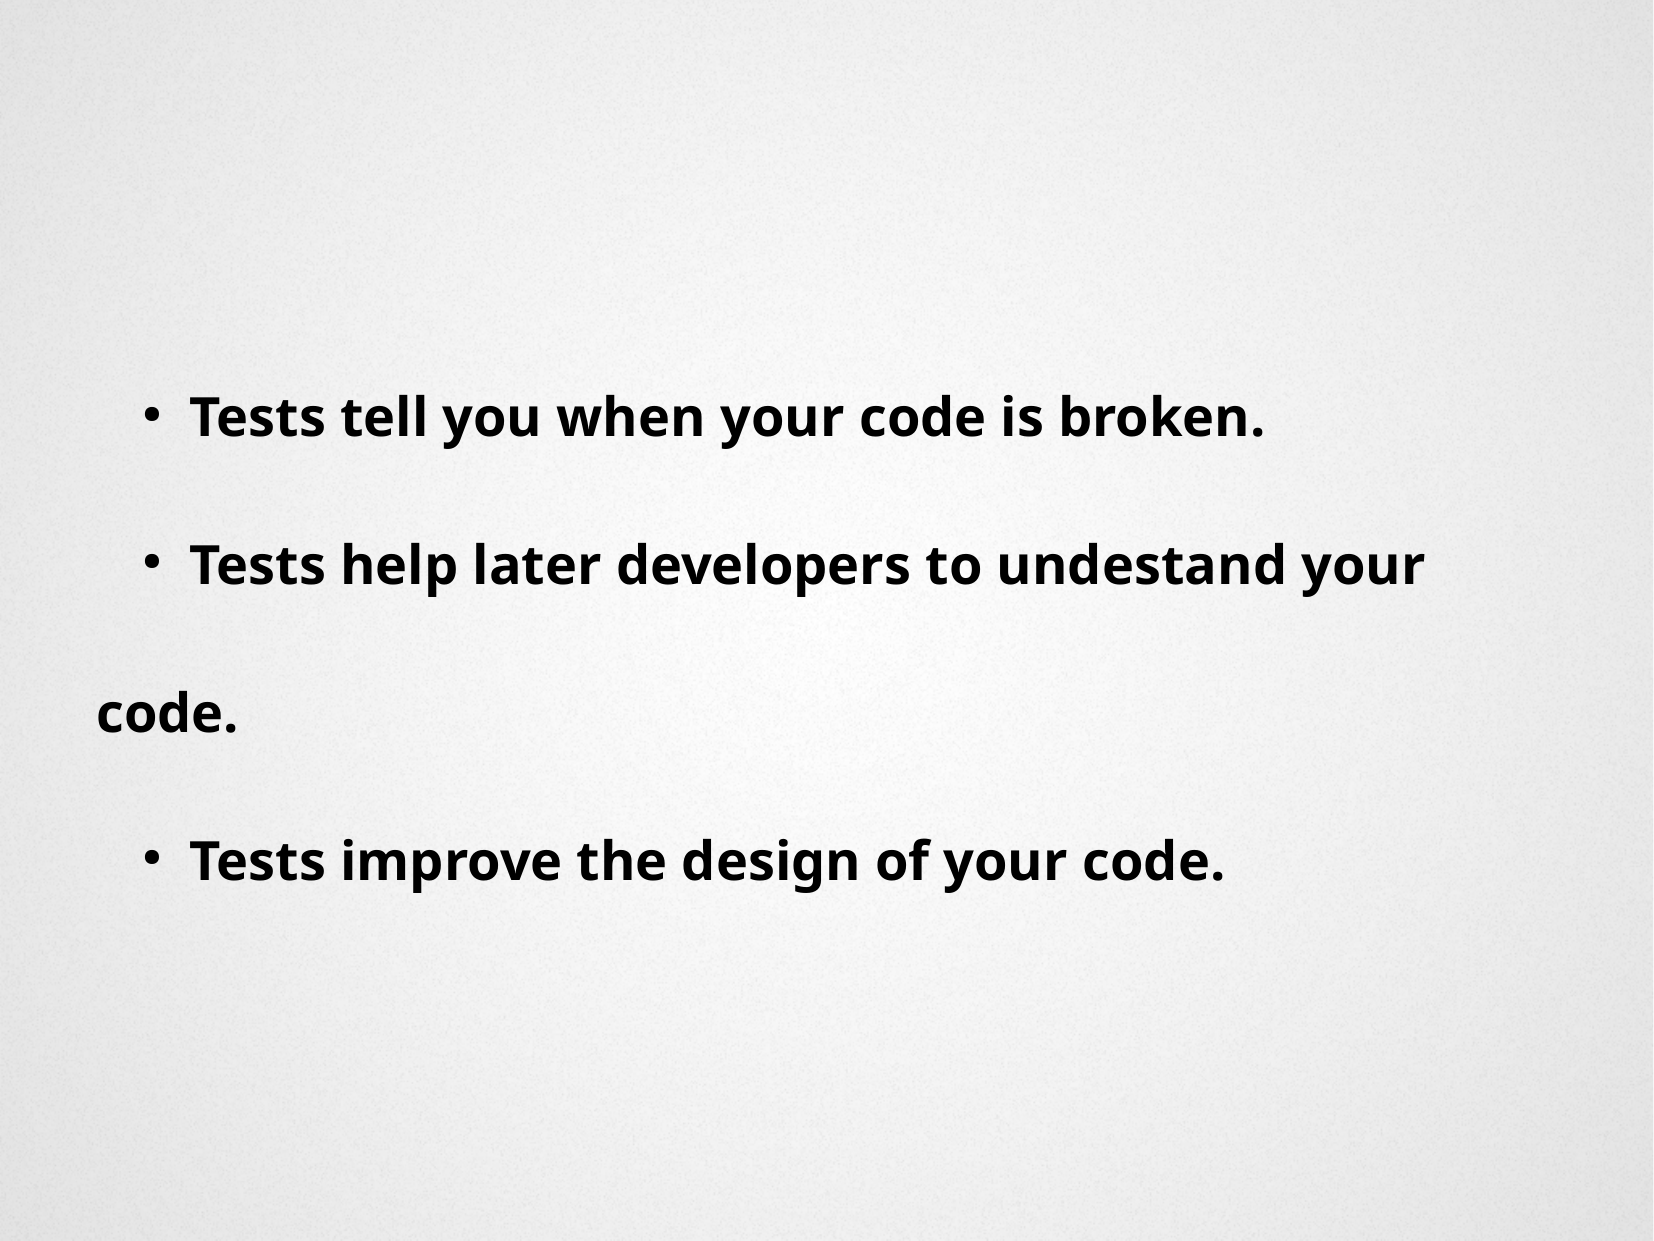

Tests tell you when your code is broken.
 Tests help later developers to undestand your code.
 Tests improve the design of your code.